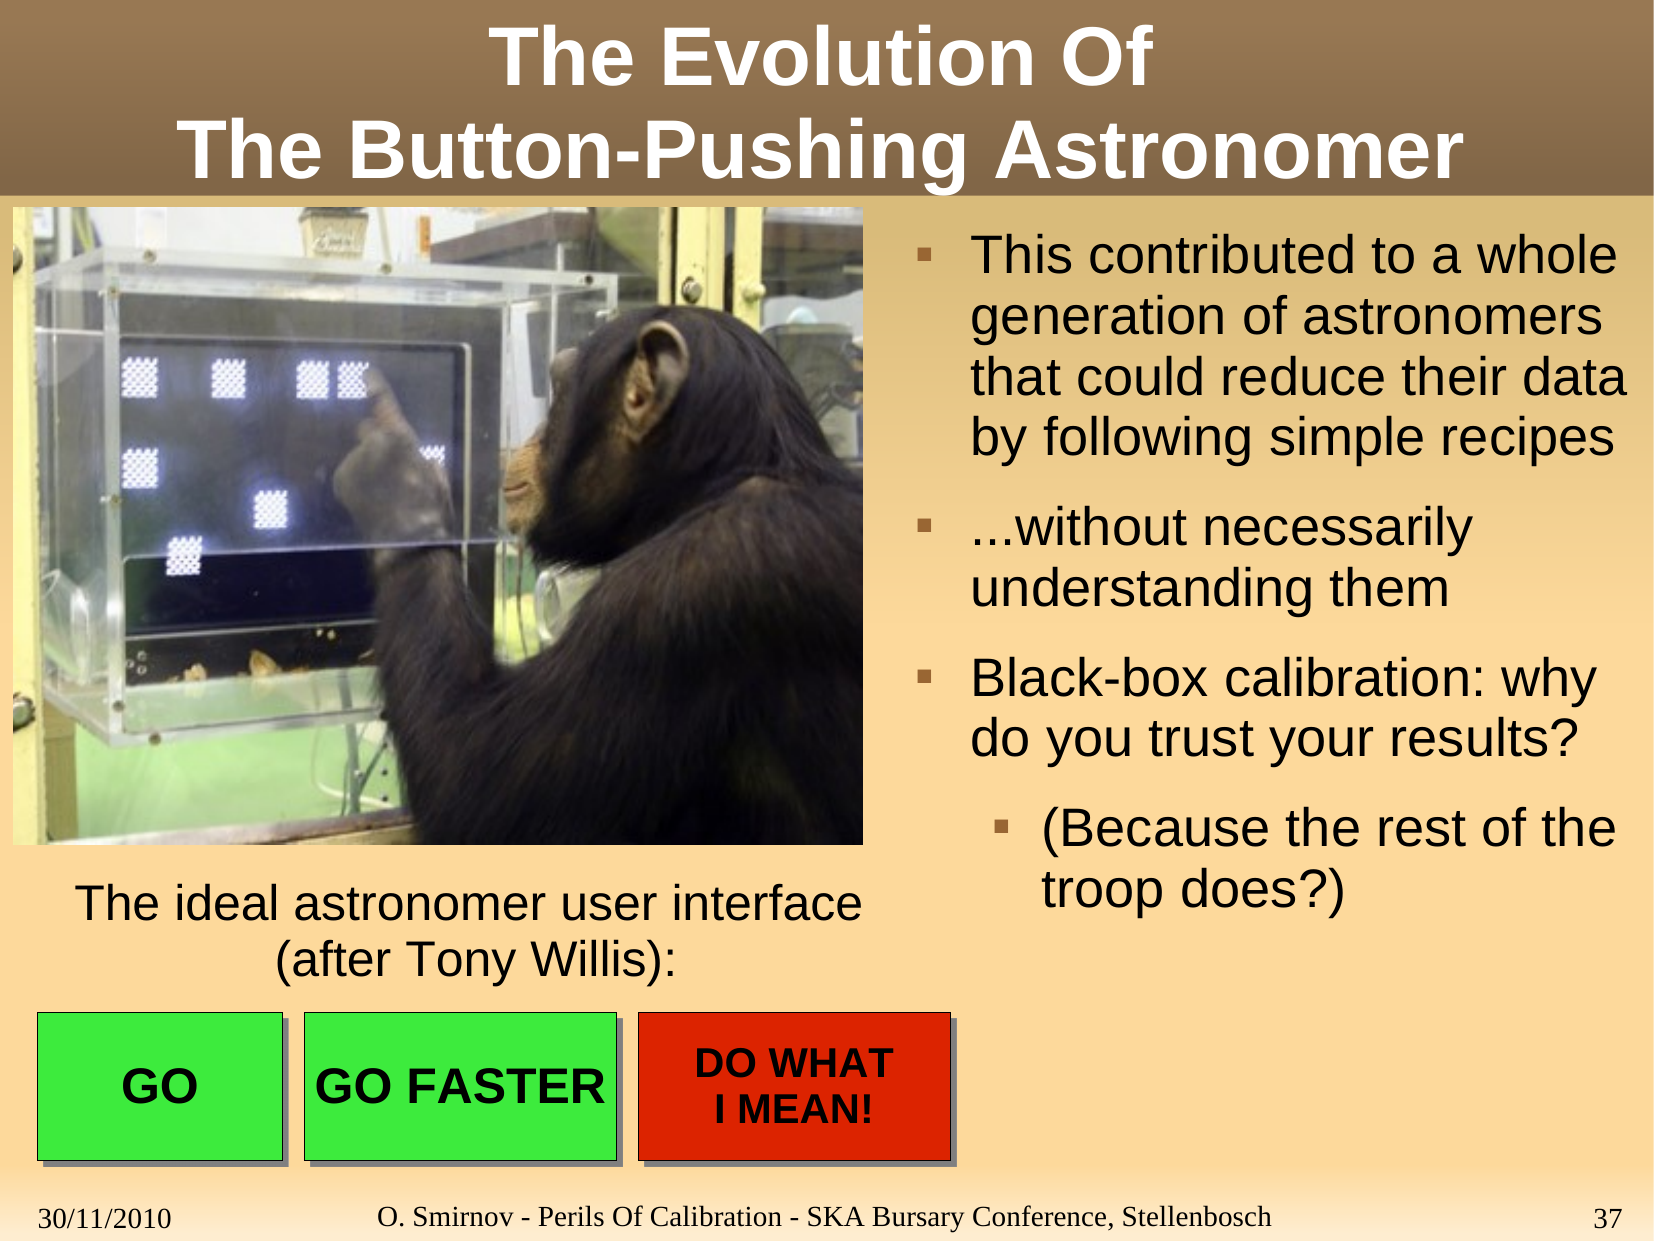

# The Evolution Of The Button-Pushing Astronomer
This contributed to a whole generation of astronomers that could reduce their data by following simple recipes
...without necessarily understanding them
Black-box calibration: why do you trust your results?
(Because the rest of the troop does?)
The ideal astronomer user interface
(after Tony Willis):
GO
GO FASTER
DO WHAT
I MEAN!
O. Smirnov - Perils Of Calibration - SKA Bursary Conference, Stellenbosch
30/11/2010
37